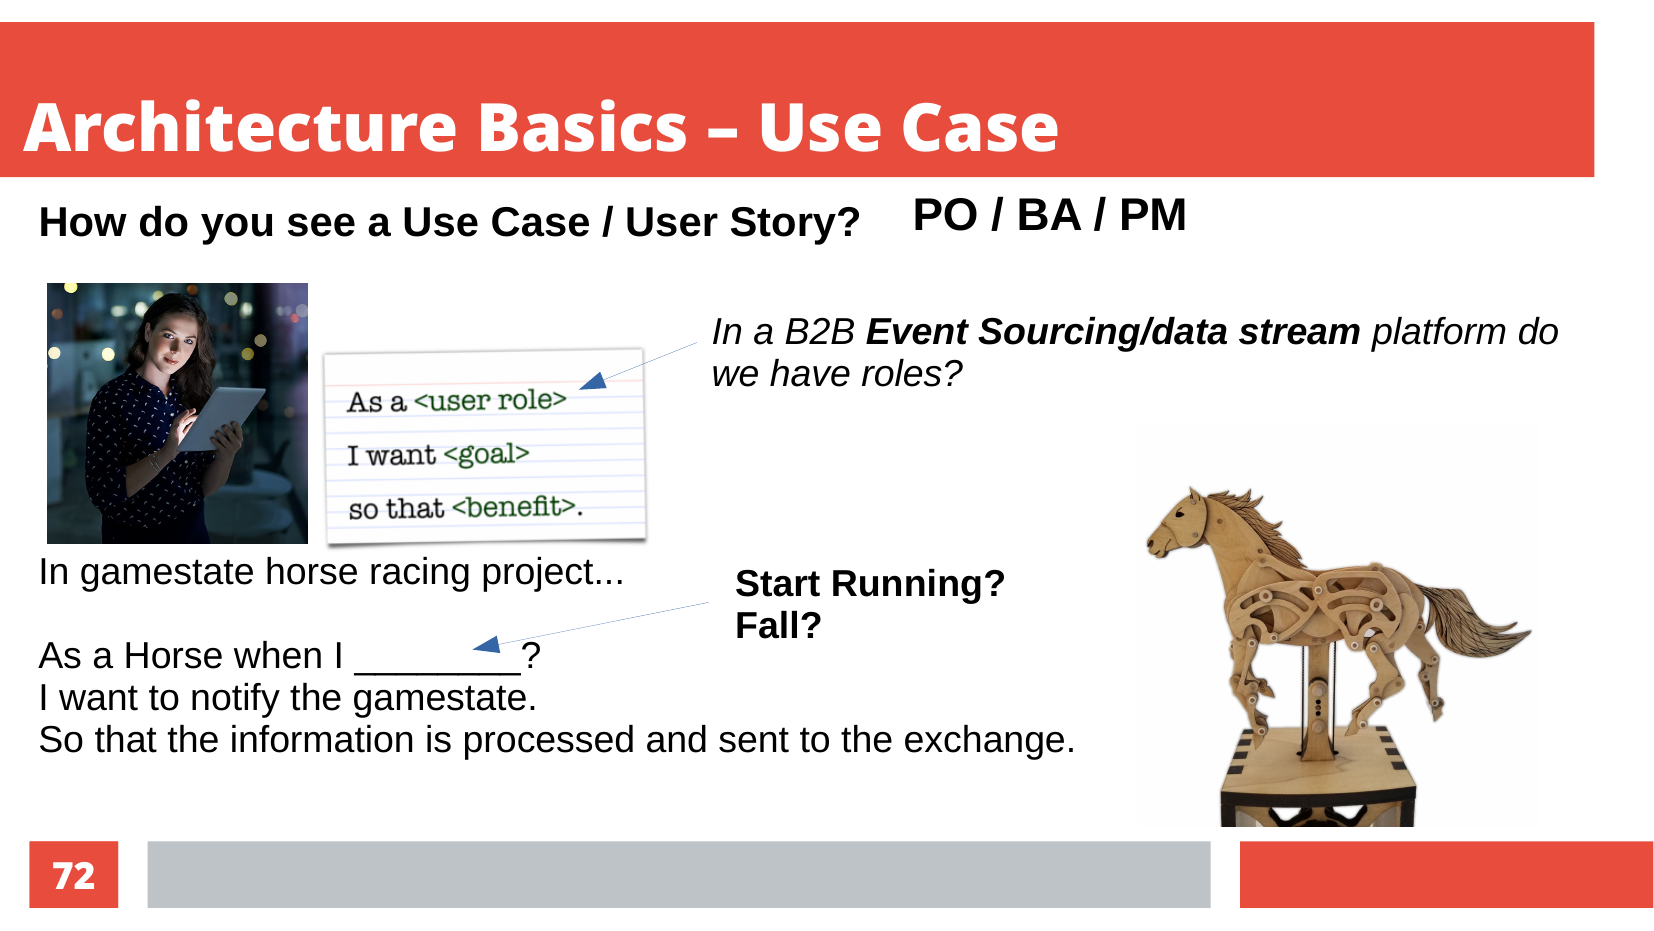

# Architecture Basics – Use Case
PO / BA / PM
How do you see a Use Case / User Story?
In a B2B Event Sourcing/data stream platform do we have roles?
In gamestate horse racing project...
As a Horse when I ________?
I want to notify the gamestate.
So that the information is processed and sent to the exchange.
Start Running?
Fall?
72